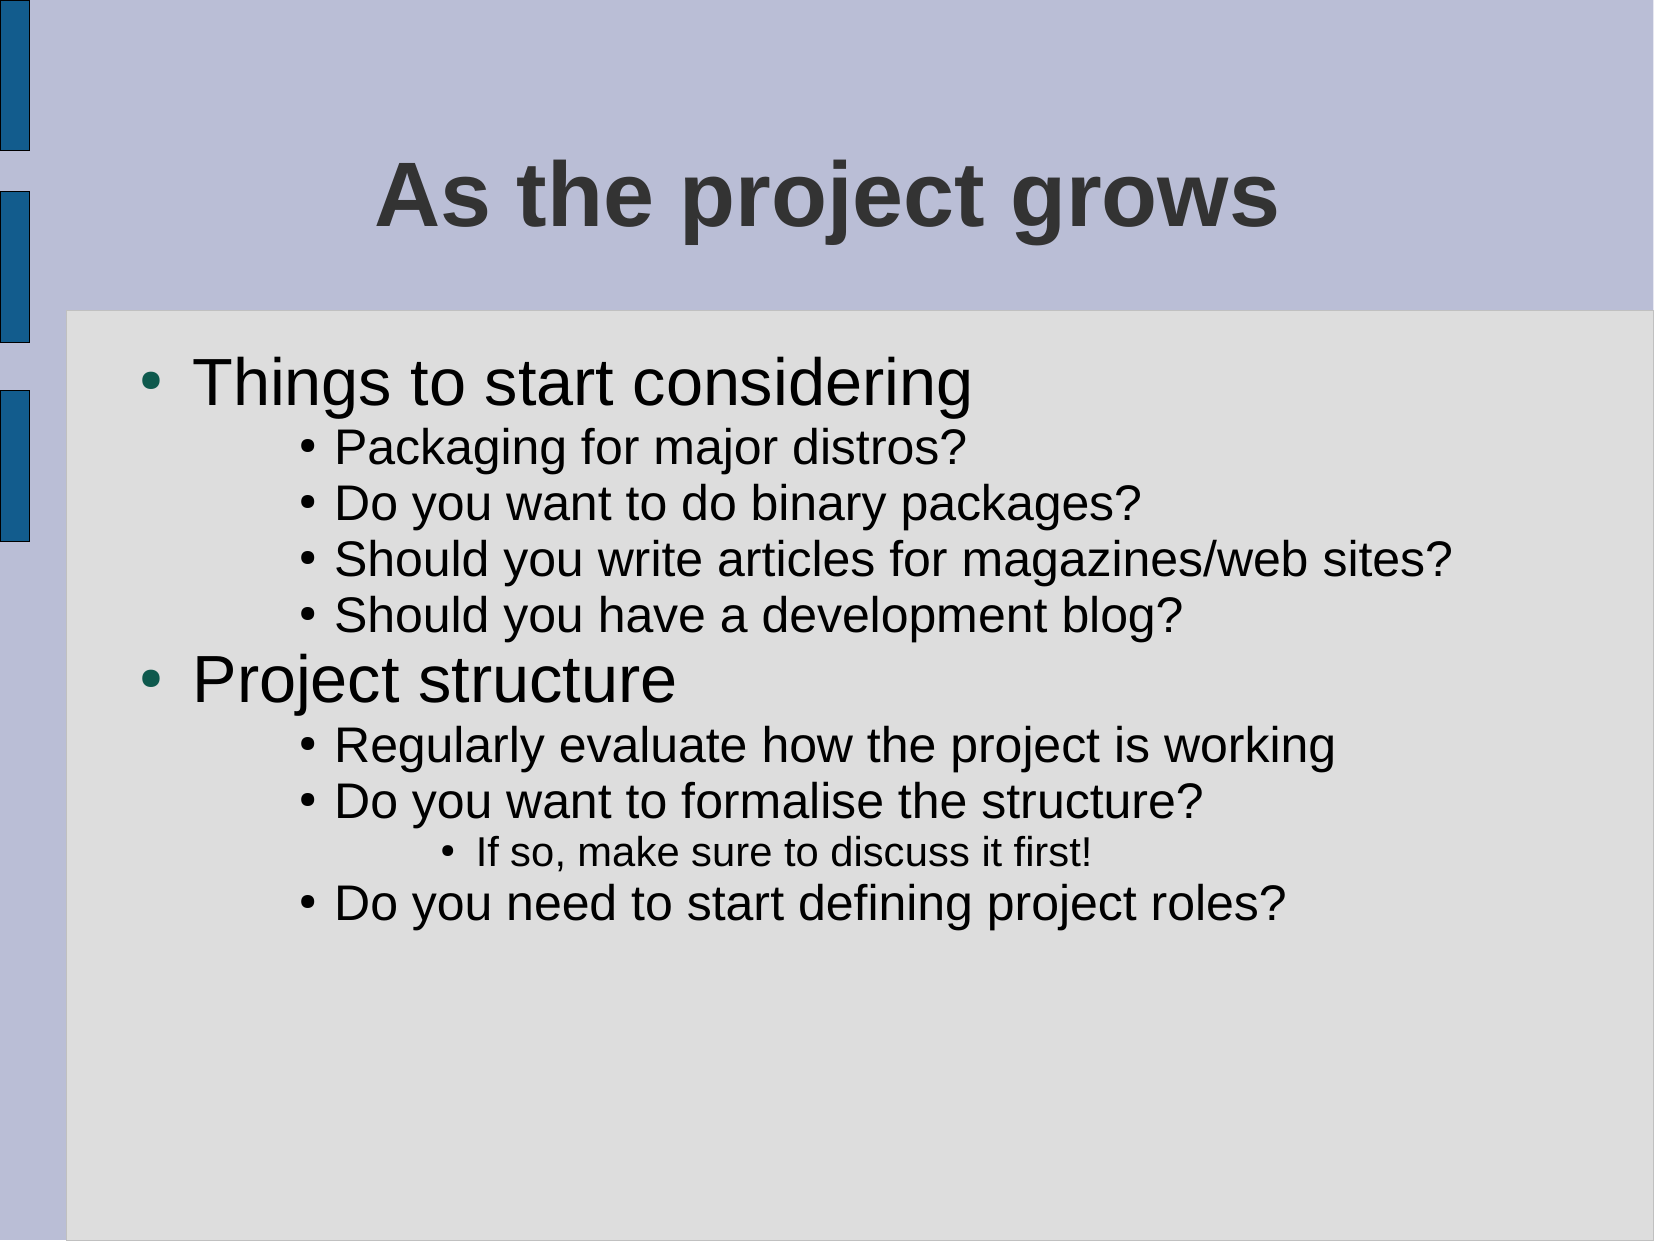

# As the project grows
Things to start considering
Packaging for major distros?
Do you want to do binary packages?
Should you write articles for magazines/web sites?
Should you have a development blog?
Project structure
Regularly evaluate how the project is working
Do you want to formalise the structure?
If so, make sure to discuss it first!
Do you need to start defining project roles?